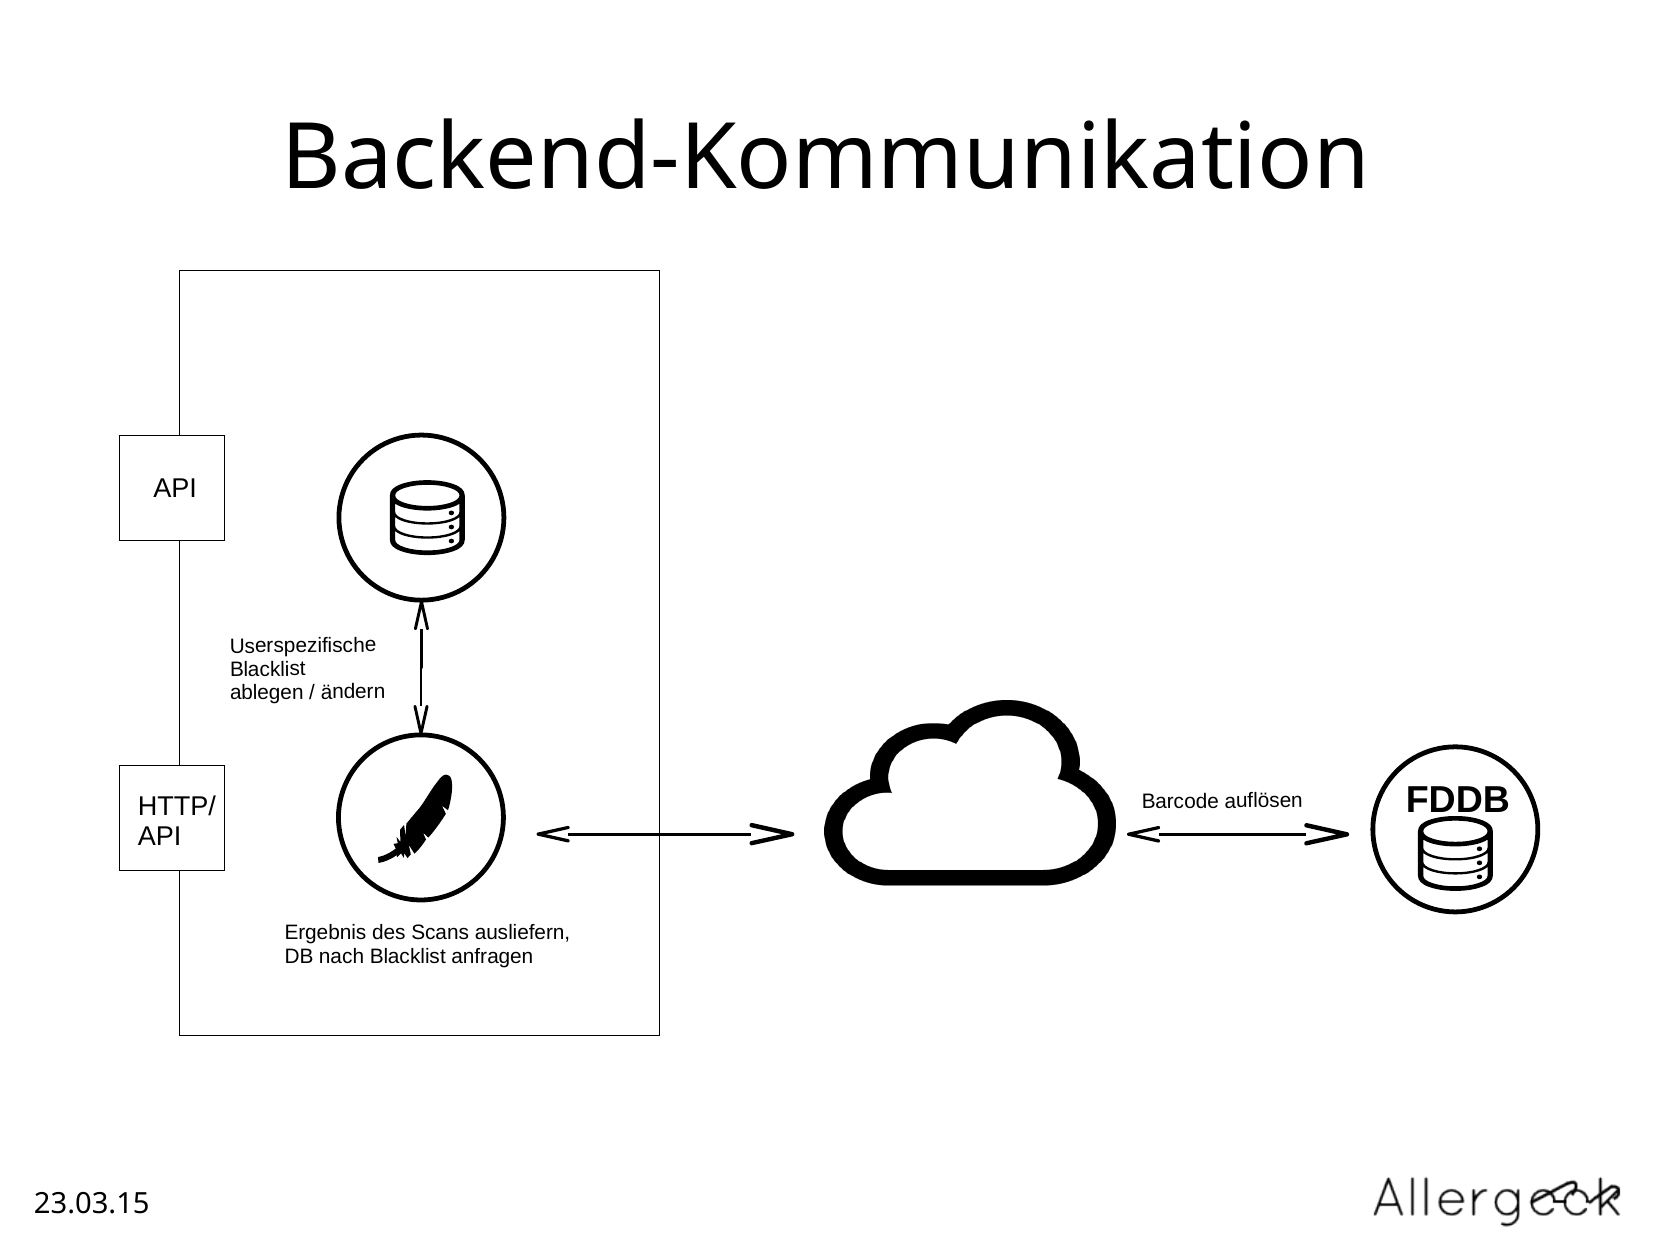

# Backend-Kommunikation
API
Userspezifische
Blacklist
ablegen / ändern
FDDB
Barcode auflösen
HTTP/
API
Ergebnis des Scans ausliefern,
DB nach Blacklist anfragen
23.03.15